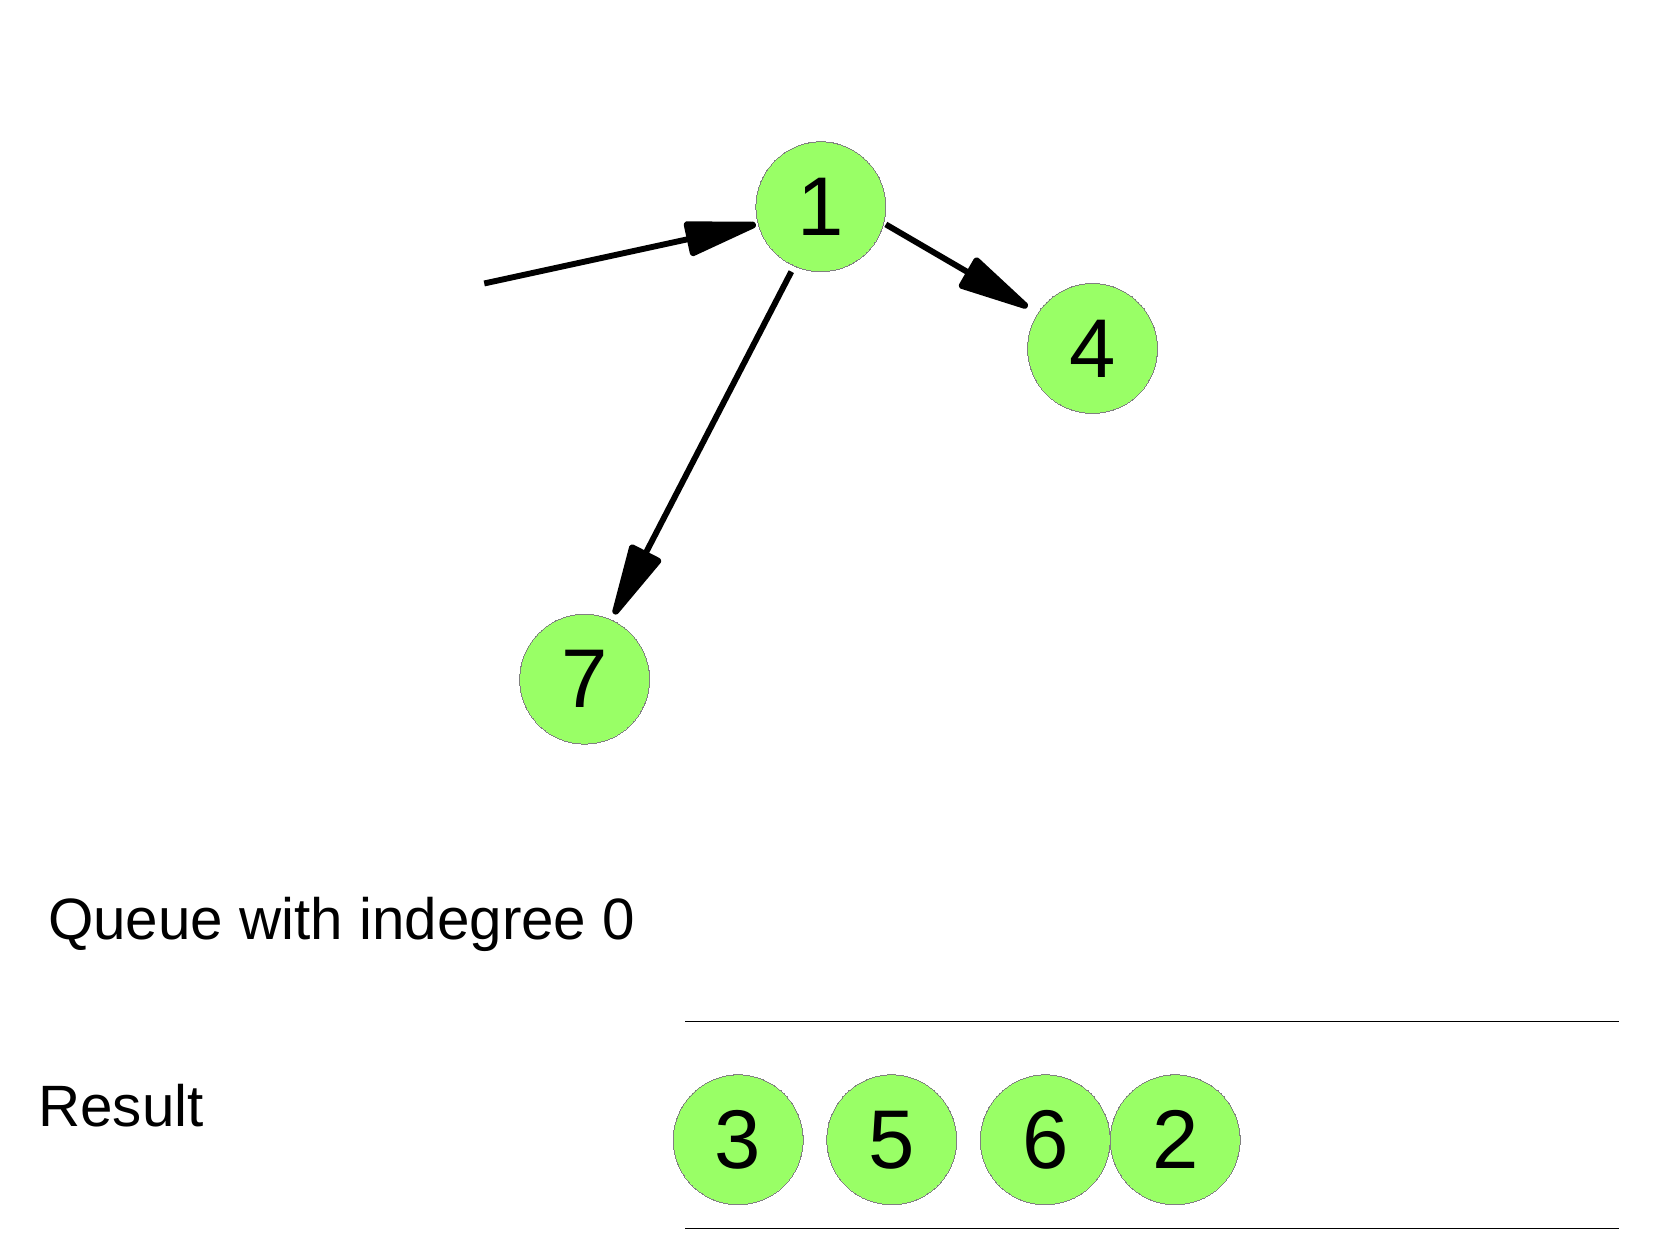

1
4
7
Queue with indegree 0
Result
3
5
6
2